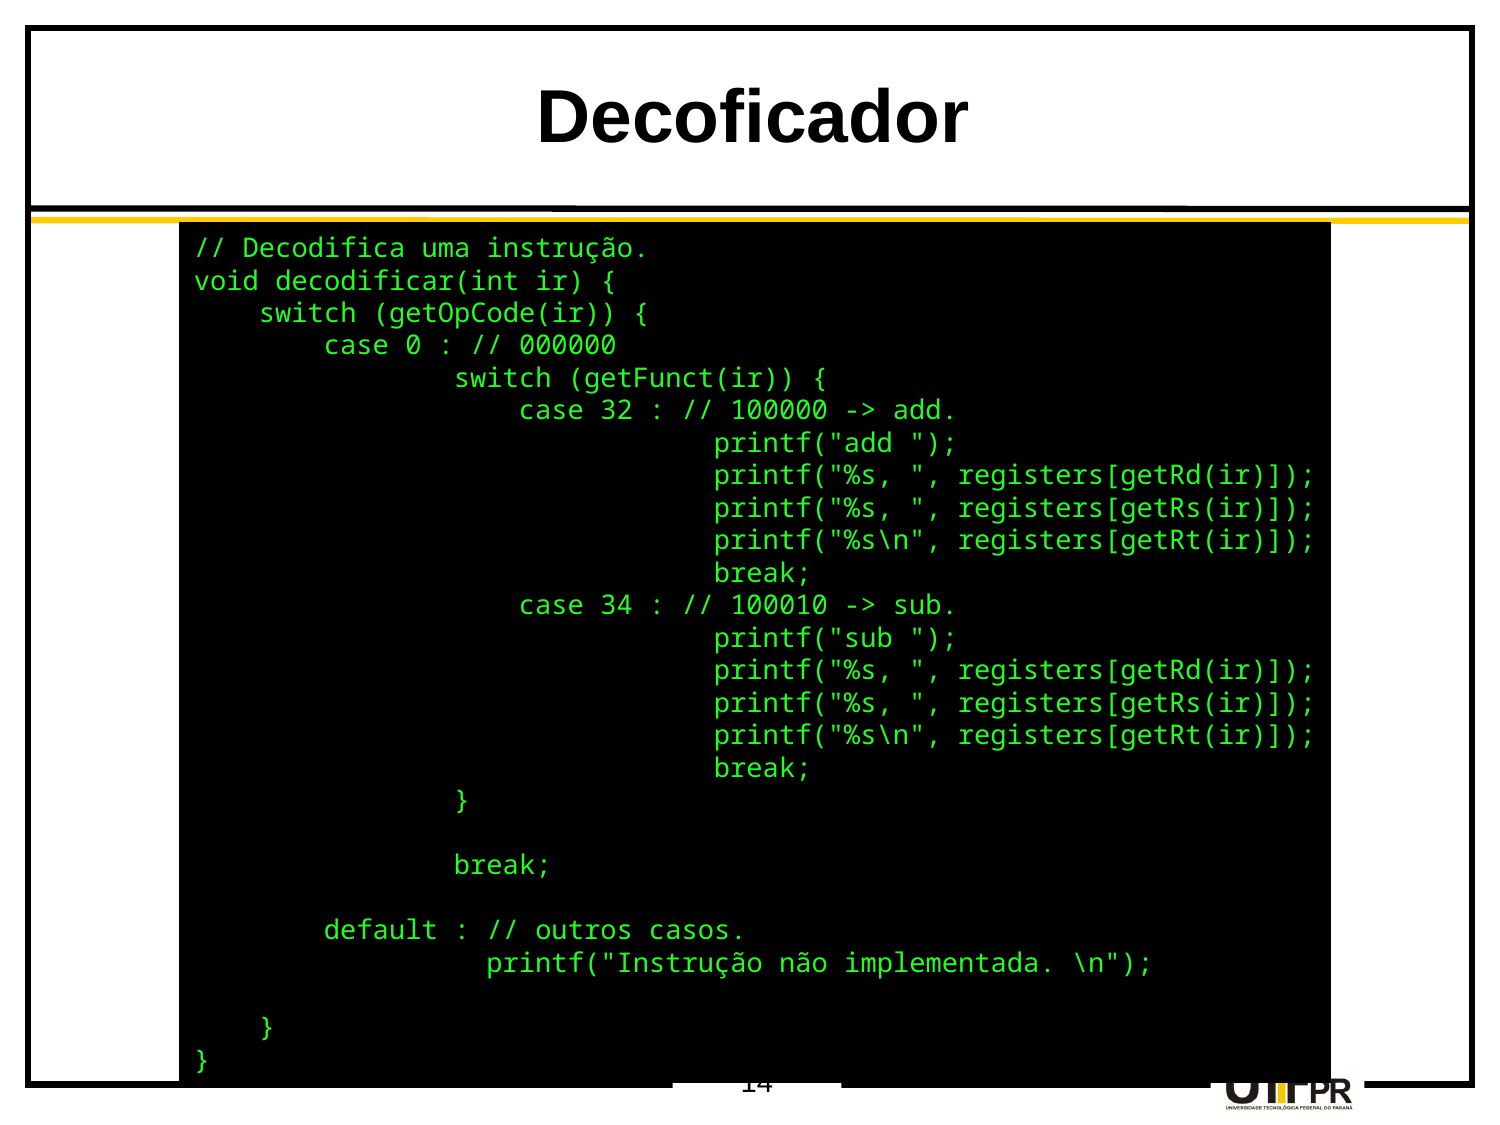

# Decoficador
// Decodifica uma instrução.
void decodificar(int ir) {
 switch (getOpCode(ir)) {
 case 0 : // 000000
 switch (getFunct(ir)) {
 case 32 : // 100000 -> add.
 printf("add ");
 printf("%s, ", registers[getRd(ir)]);
 printf("%s, ", registers[getRs(ir)]);
 printf("%s\n", registers[getRt(ir)]);
 break;
 case 34 : // 100010 -> sub.
 printf("sub ");
 printf("%s, ", registers[getRd(ir)]);
 printf("%s, ", registers[getRs(ir)]);
 printf("%s\n", registers[getRt(ir)]);
 break;
 }
 break;
 default : // outros casos.
 printf("Instrução não implementada. \n");
 }
}